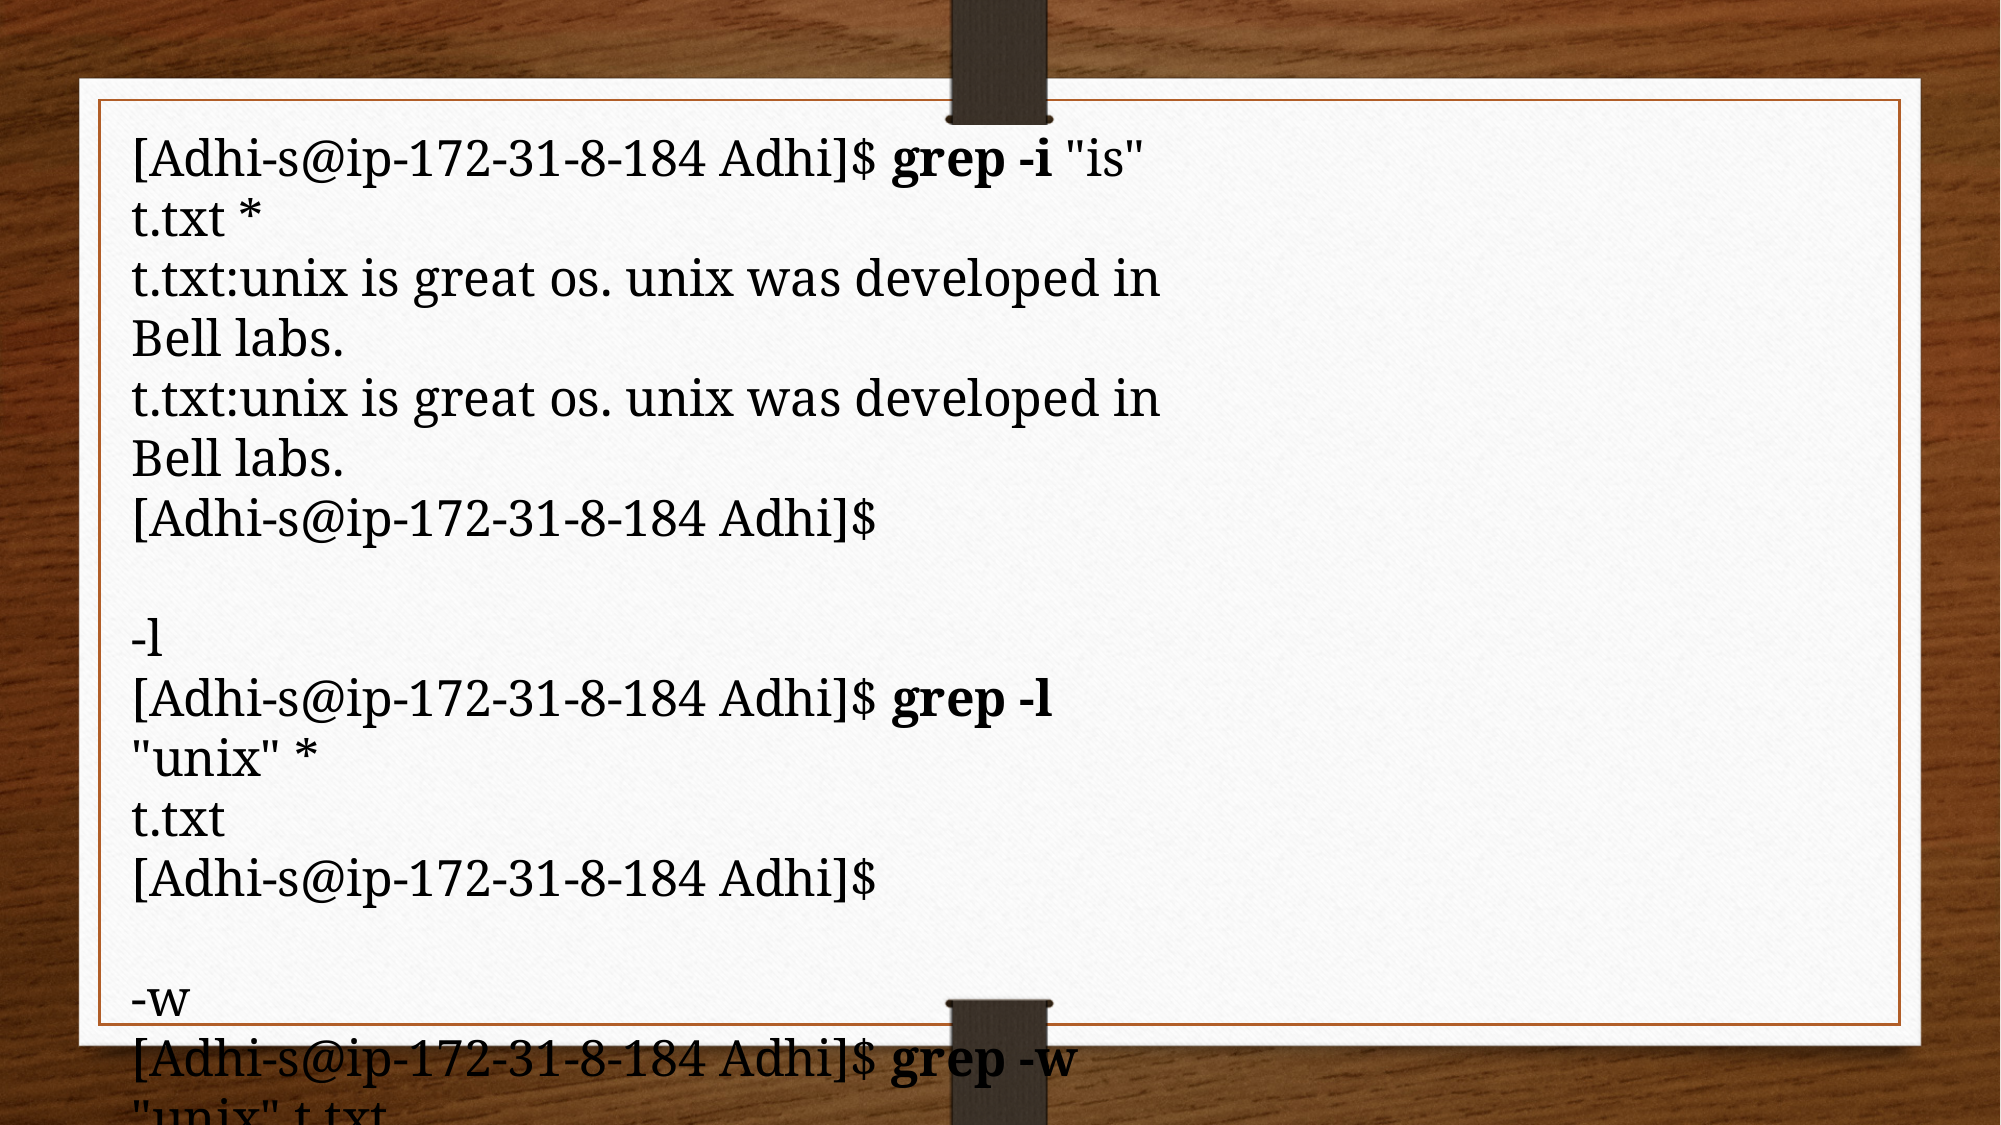

[Adhi-s@ip-172-31-8-184 Adhi]$ grep -i "is" t.txt *
t.txt:unix is great os. unix was developed in Bell labs.
t.txt:unix is great os. unix was developed in Bell labs.
[Adhi-s@ip-172-31-8-184 Adhi]$
-l
[Adhi-s@ip-172-31-8-184 Adhi]$ grep -l "unix" *
t.txt
[Adhi-s@ip-172-31-8-184 Adhi]$
-w
[Adhi-s@ip-172-31-8-184 Adhi]$ grep -w "unix" t.txt
unix is great os. unix was developed in Bell labs.